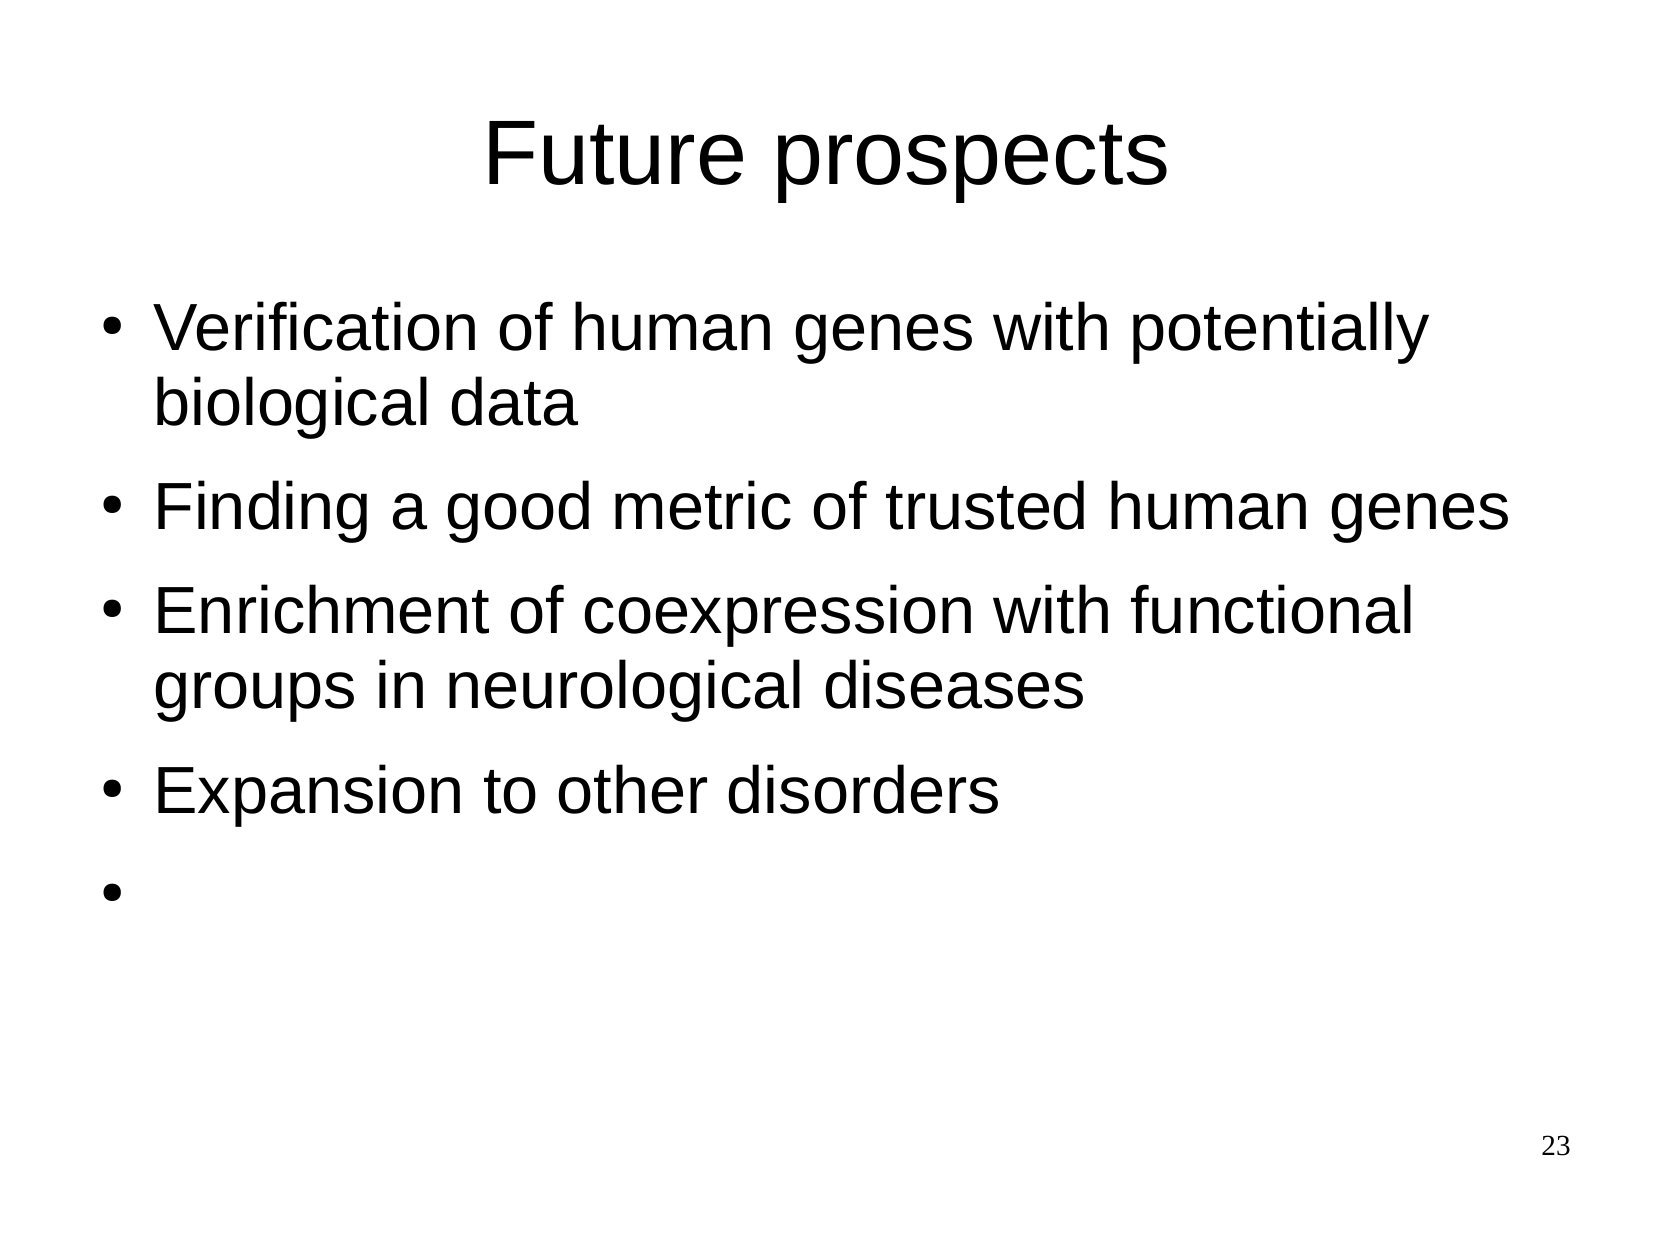

# Future prospects
Verification of human genes with potentially biological data
Finding a good metric of trusted human genes
Enrichment of coexpression with functional groups in neurological diseases
Expansion to other disorders
23